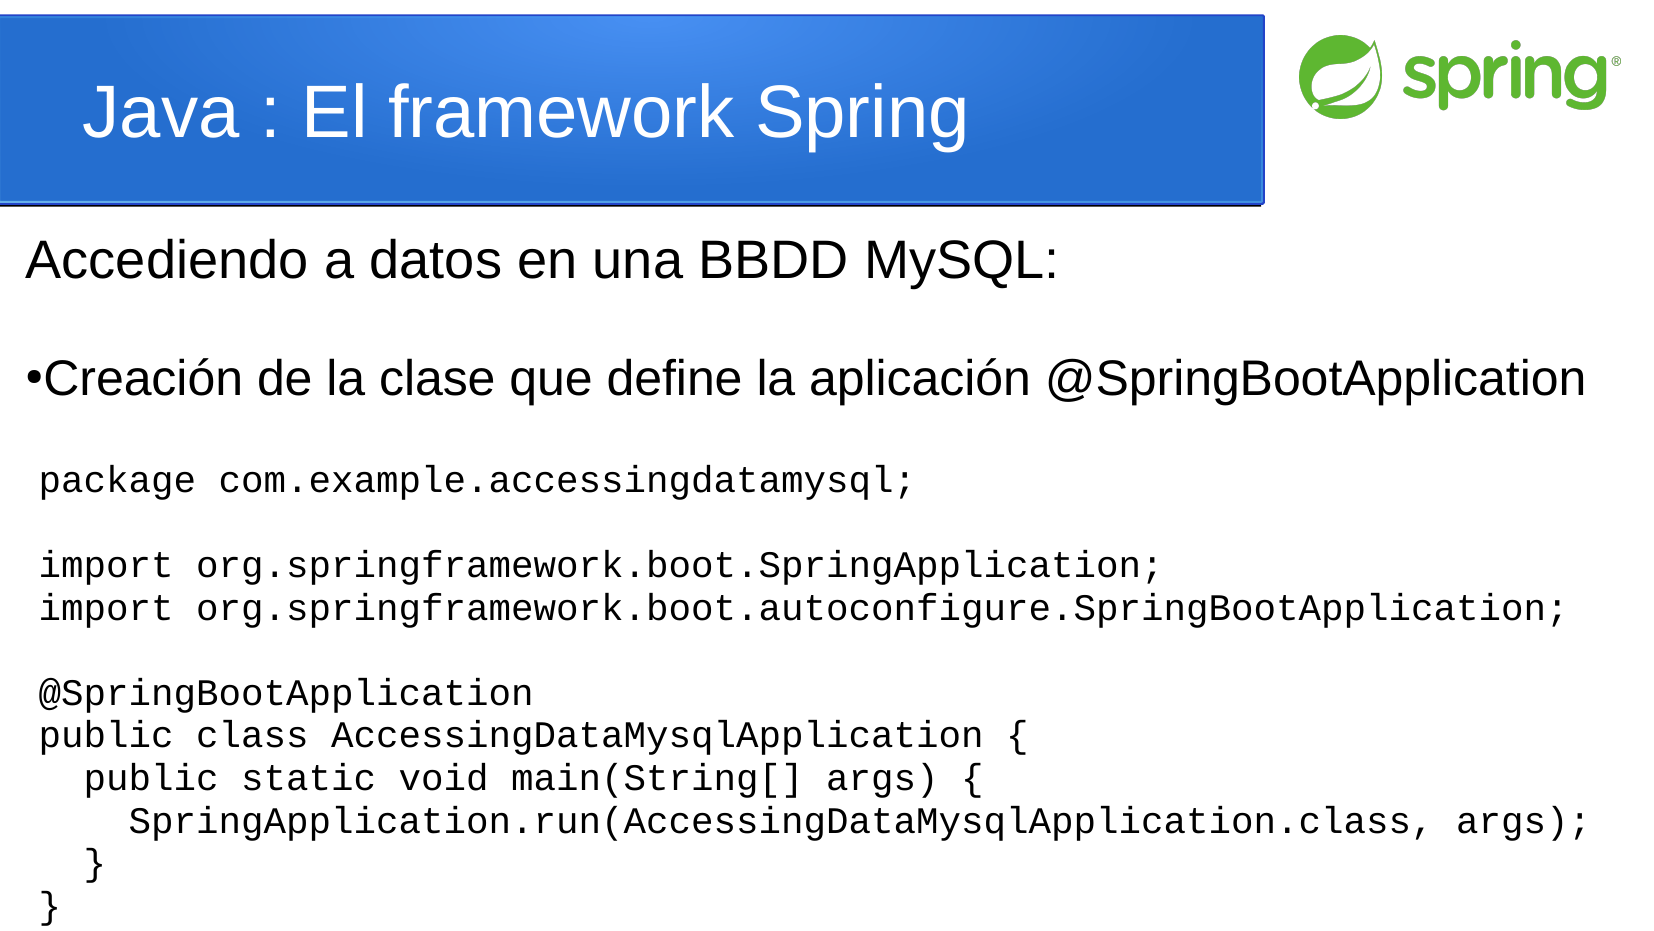

# Java : El framework Spring
Accediendo a datos en una BBDD MySQL:
Creación de la clase que define la aplicación @SpringBootApplication
package com.example.accessingdatamysql;
import org.springframework.boot.SpringApplication;
import org.springframework.boot.autoconfigure.SpringBootApplication;
@SpringBootApplication
public class AccessingDataMysqlApplication {
 public static void main(String[] args) {
 SpringApplication.run(AccessingDataMysqlApplication.class, args);
 }
}